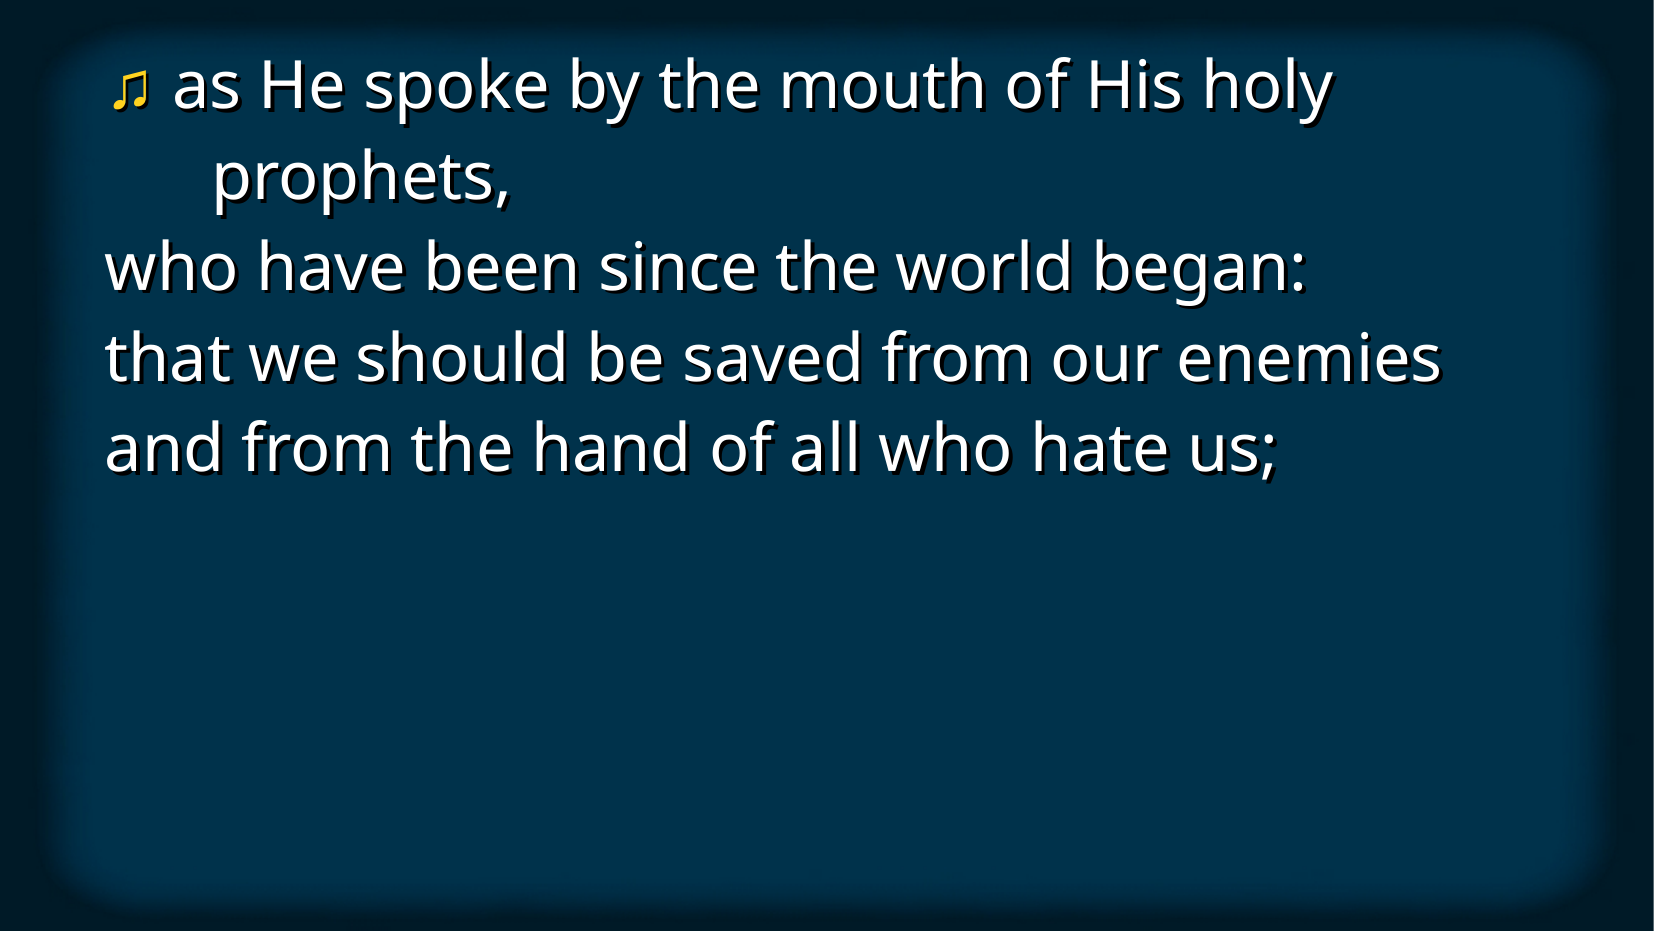

♫ as He spoke by the mouth of His holy
 prophets,
who have been since the world began:
that we should be saved from our enemies
and from the hand of all who hate us;